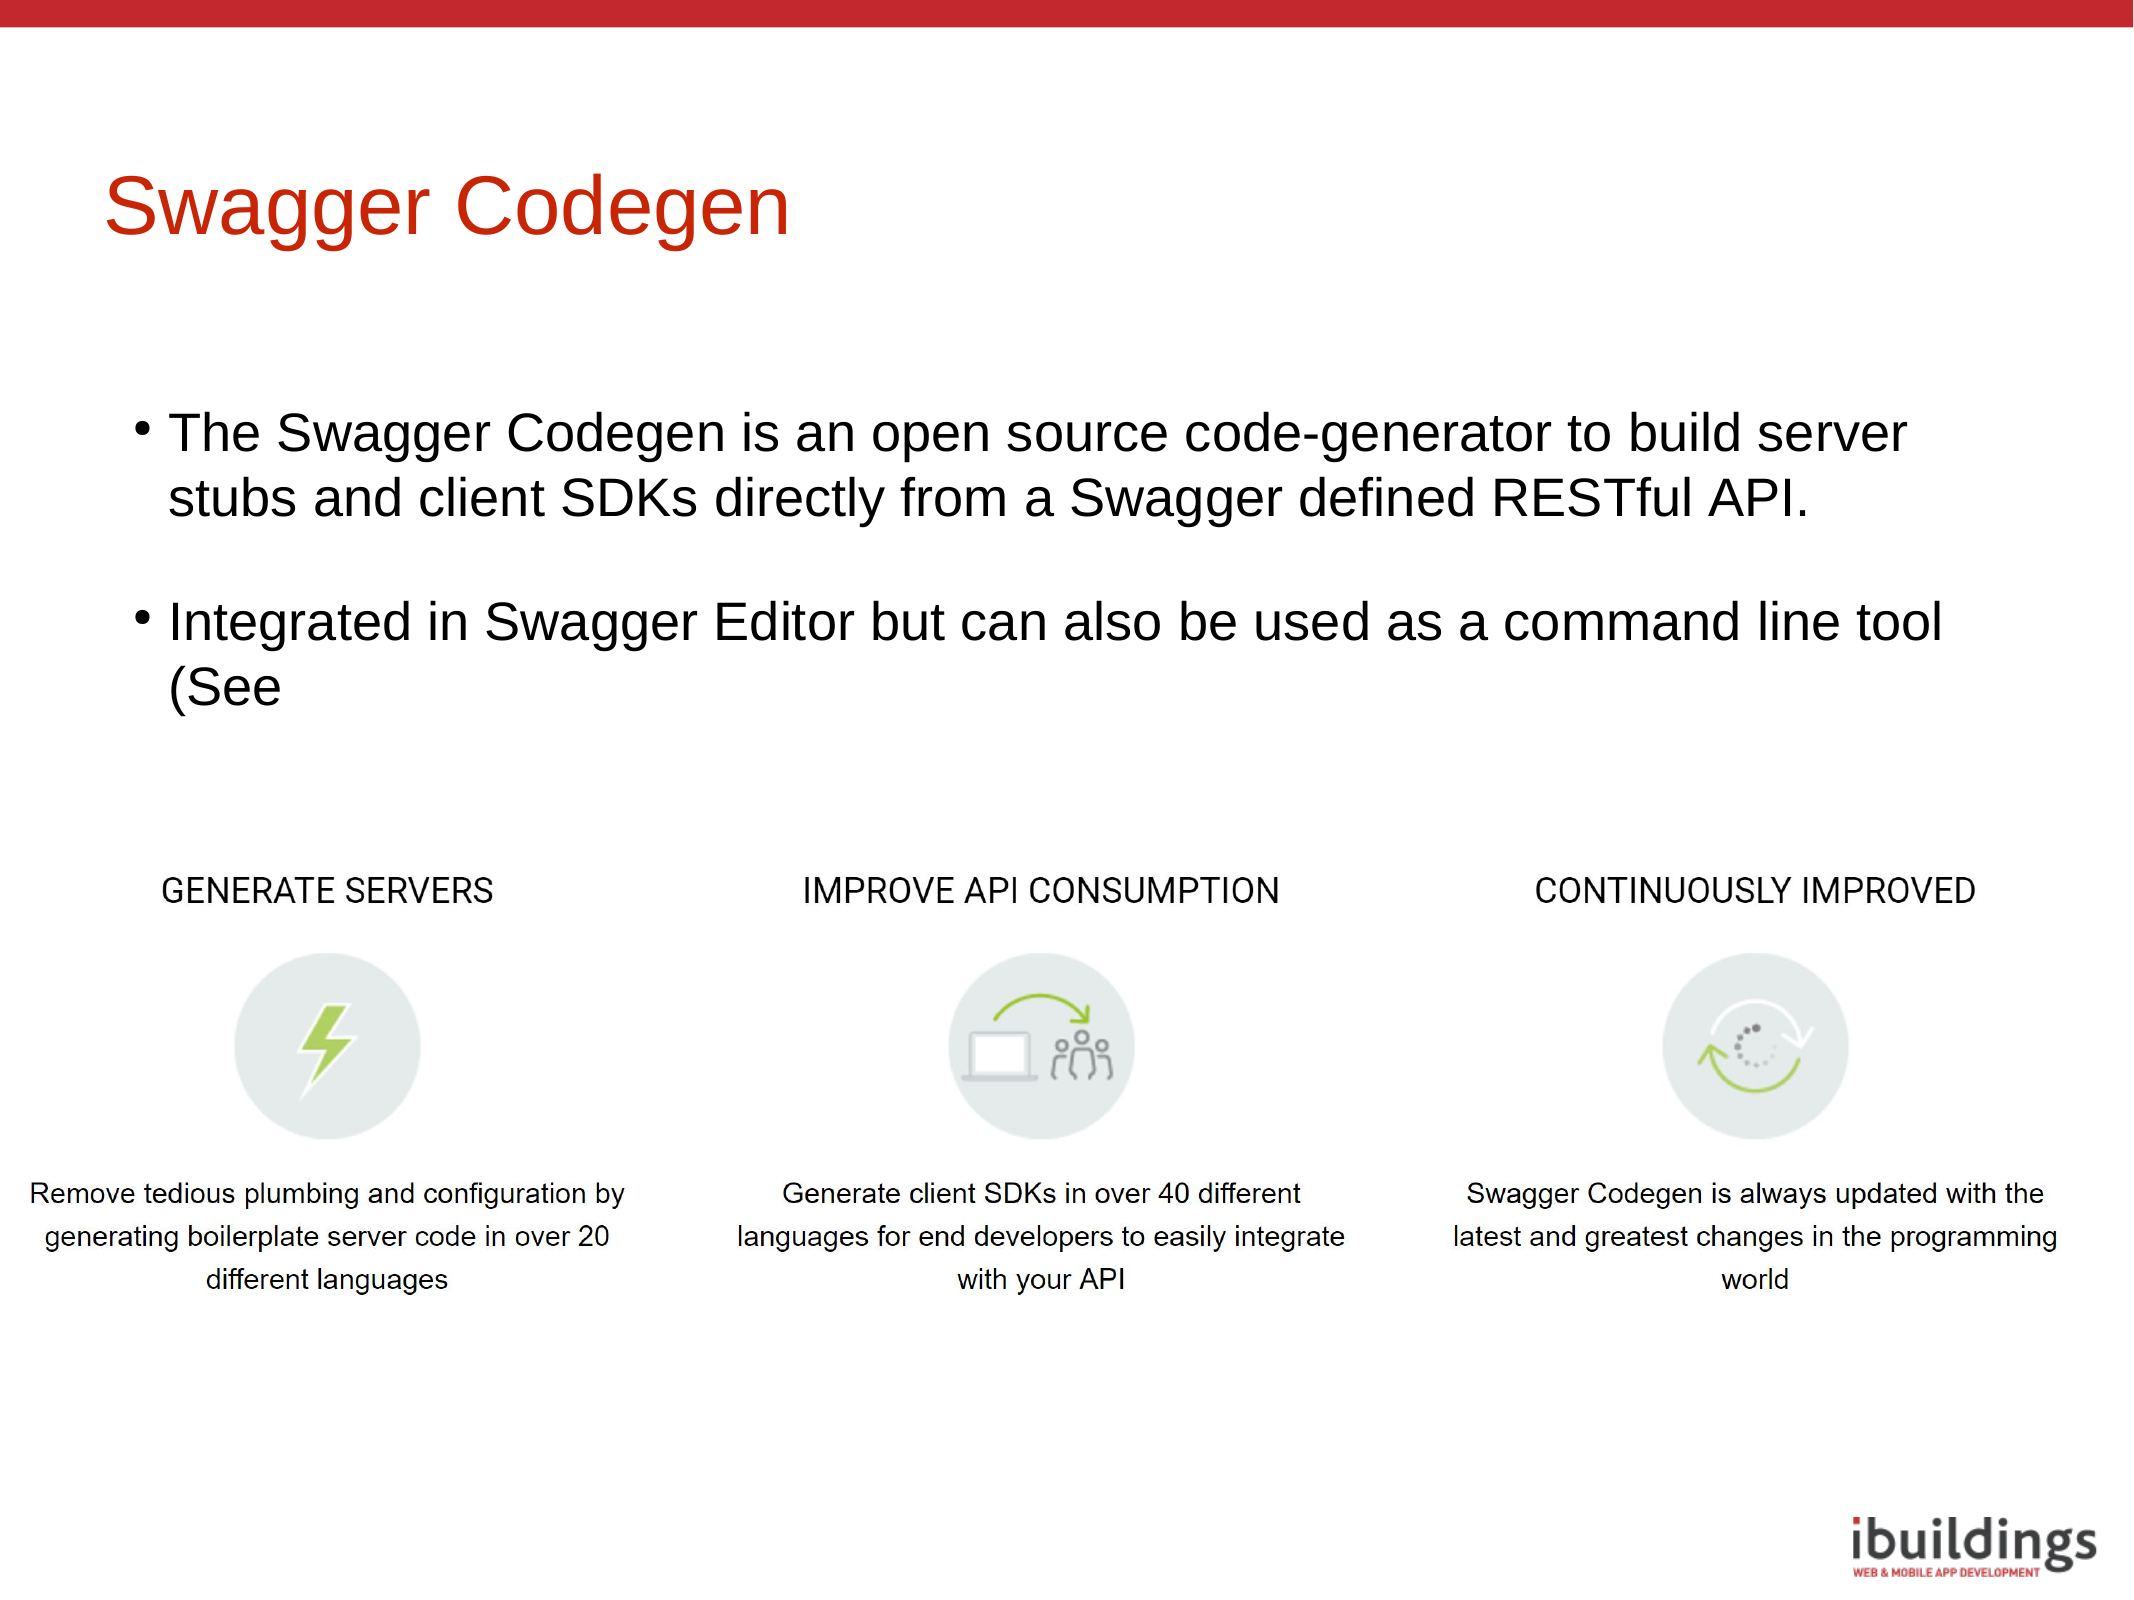

# Swagger Codegen
The Swagger Codegen is an open source code-generator to build server stubs and client SDKs directly from a Swagger defined RESTful API.
Integrated in Swagger Editor but can also be used as a command line tool (See